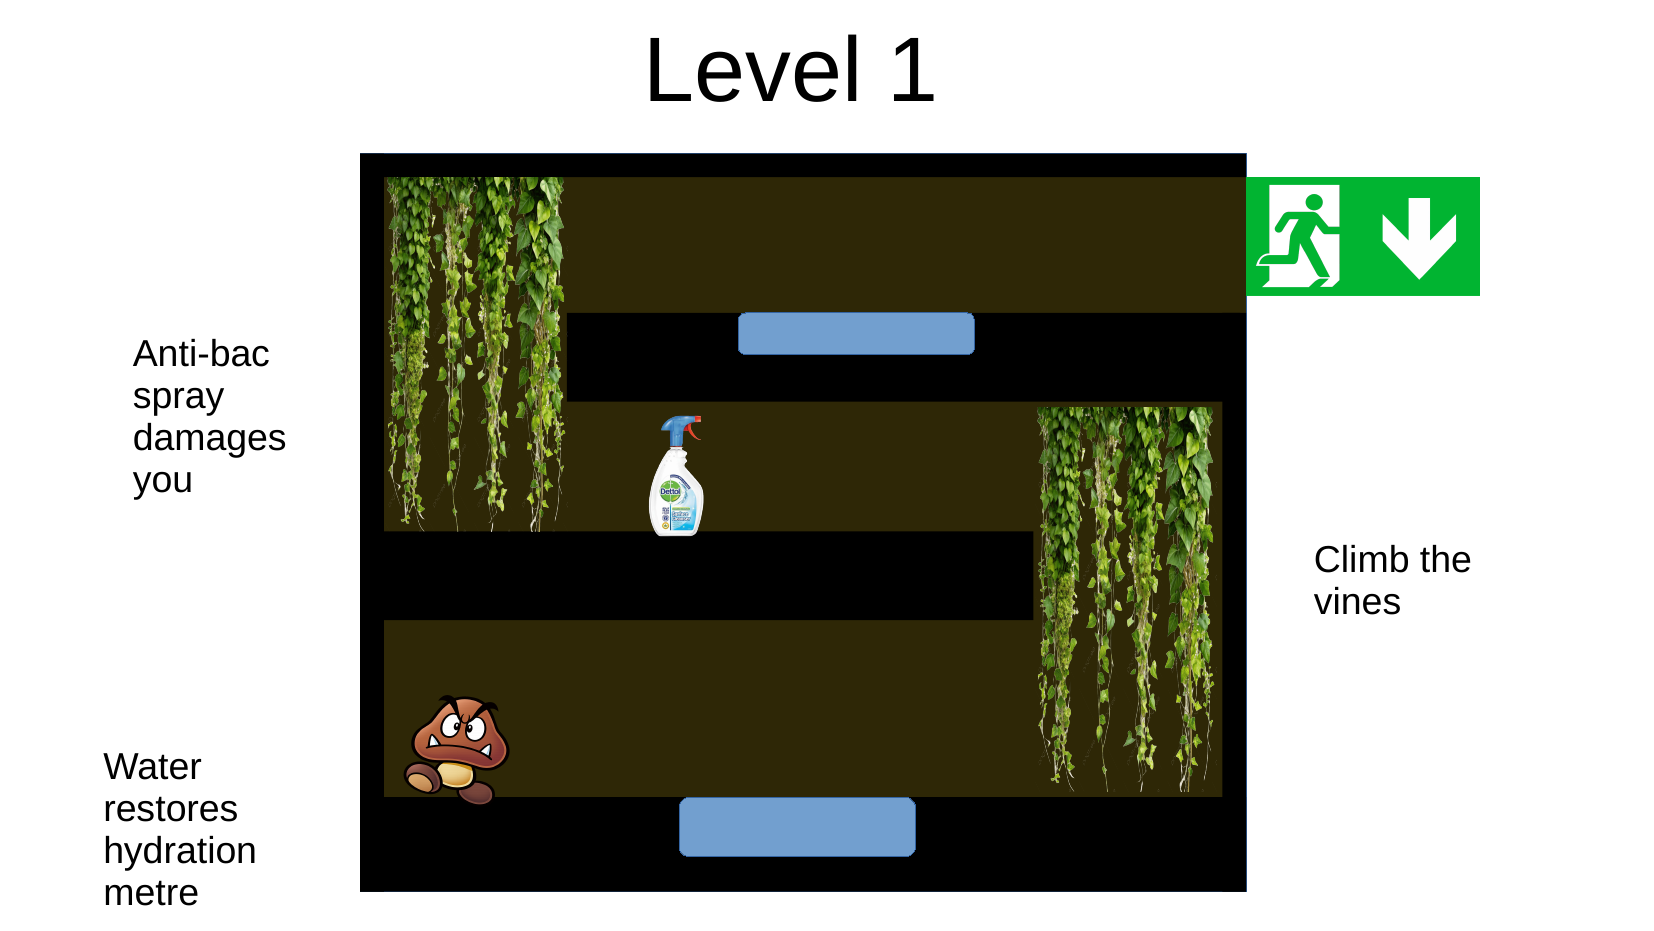

# Level 1
Anti-bac spray damages you
Climb the vines
Water restores hydration metre